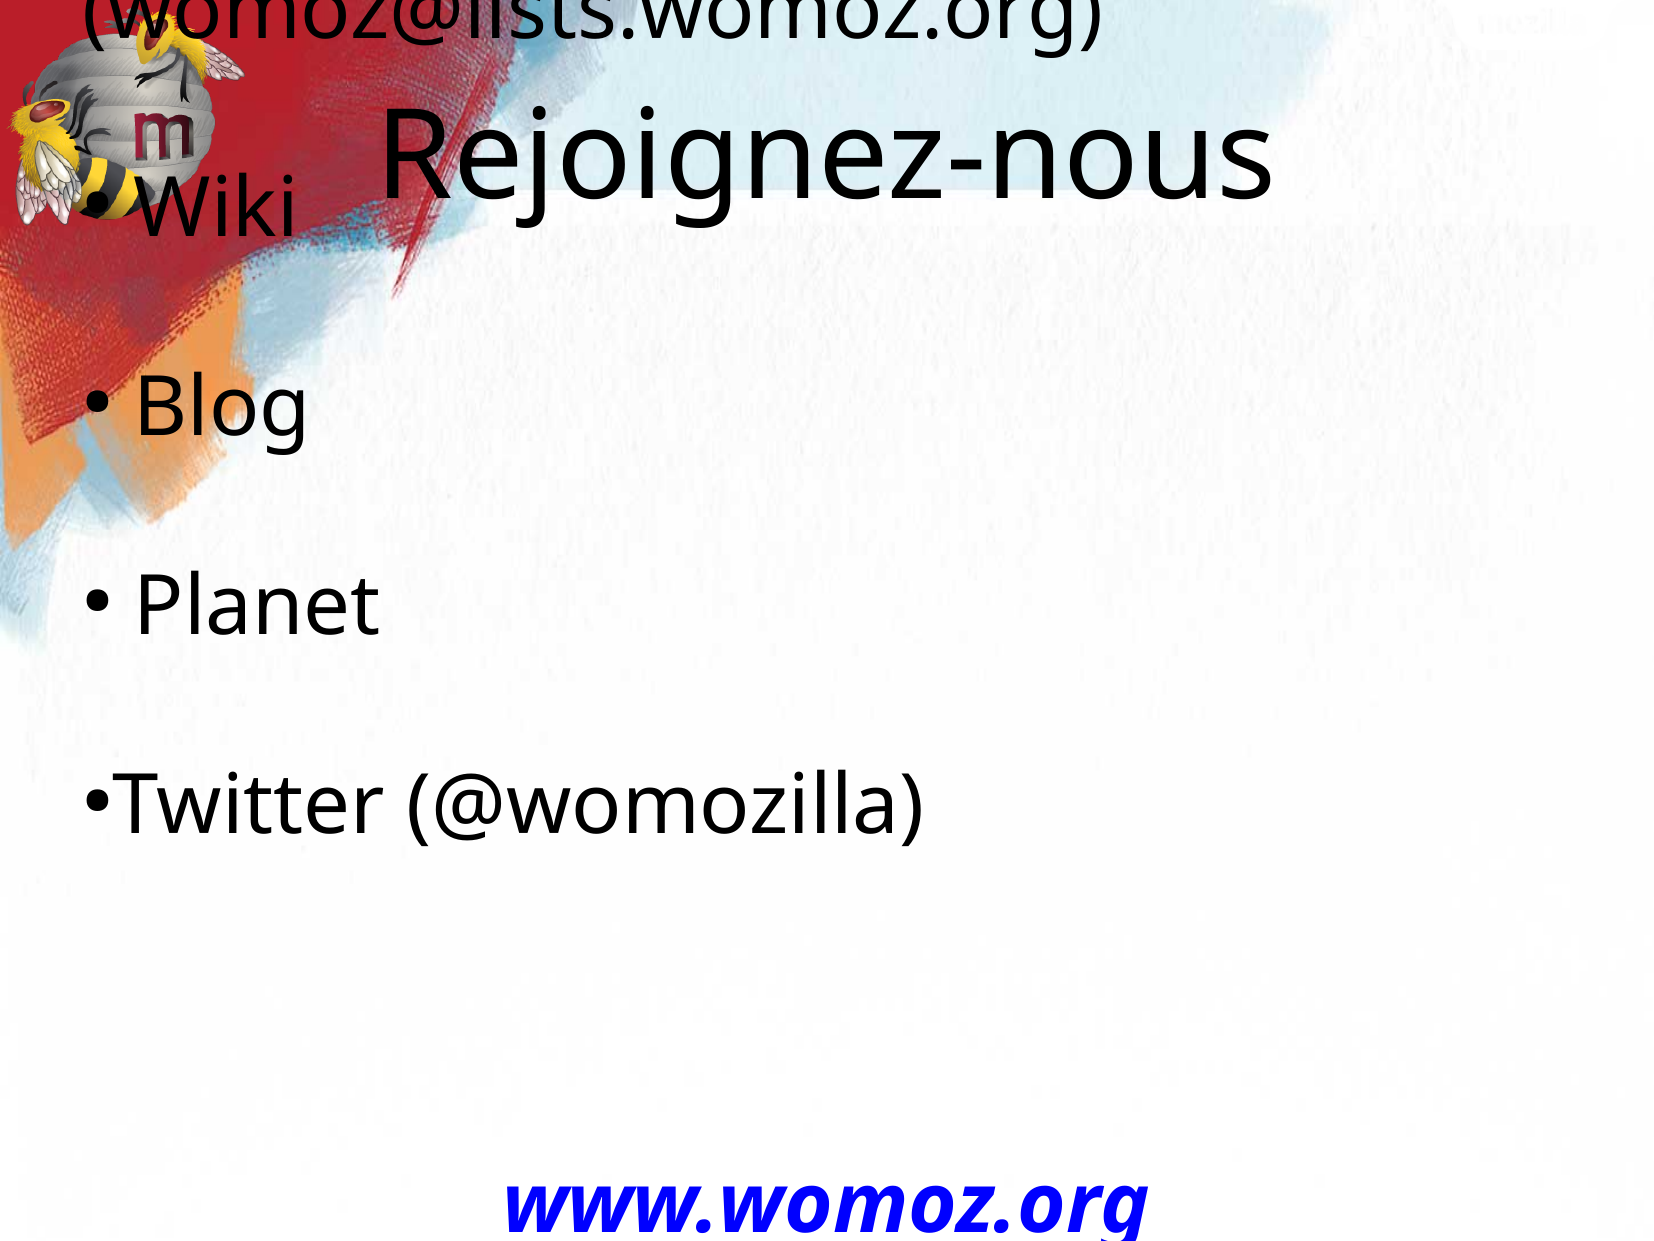

Mailing List (womoz@lists.womoz.org)
 Wiki
 Blog
 Planet
Twitter (@womozilla)
www.womoz.org
# Rejoignez-nous